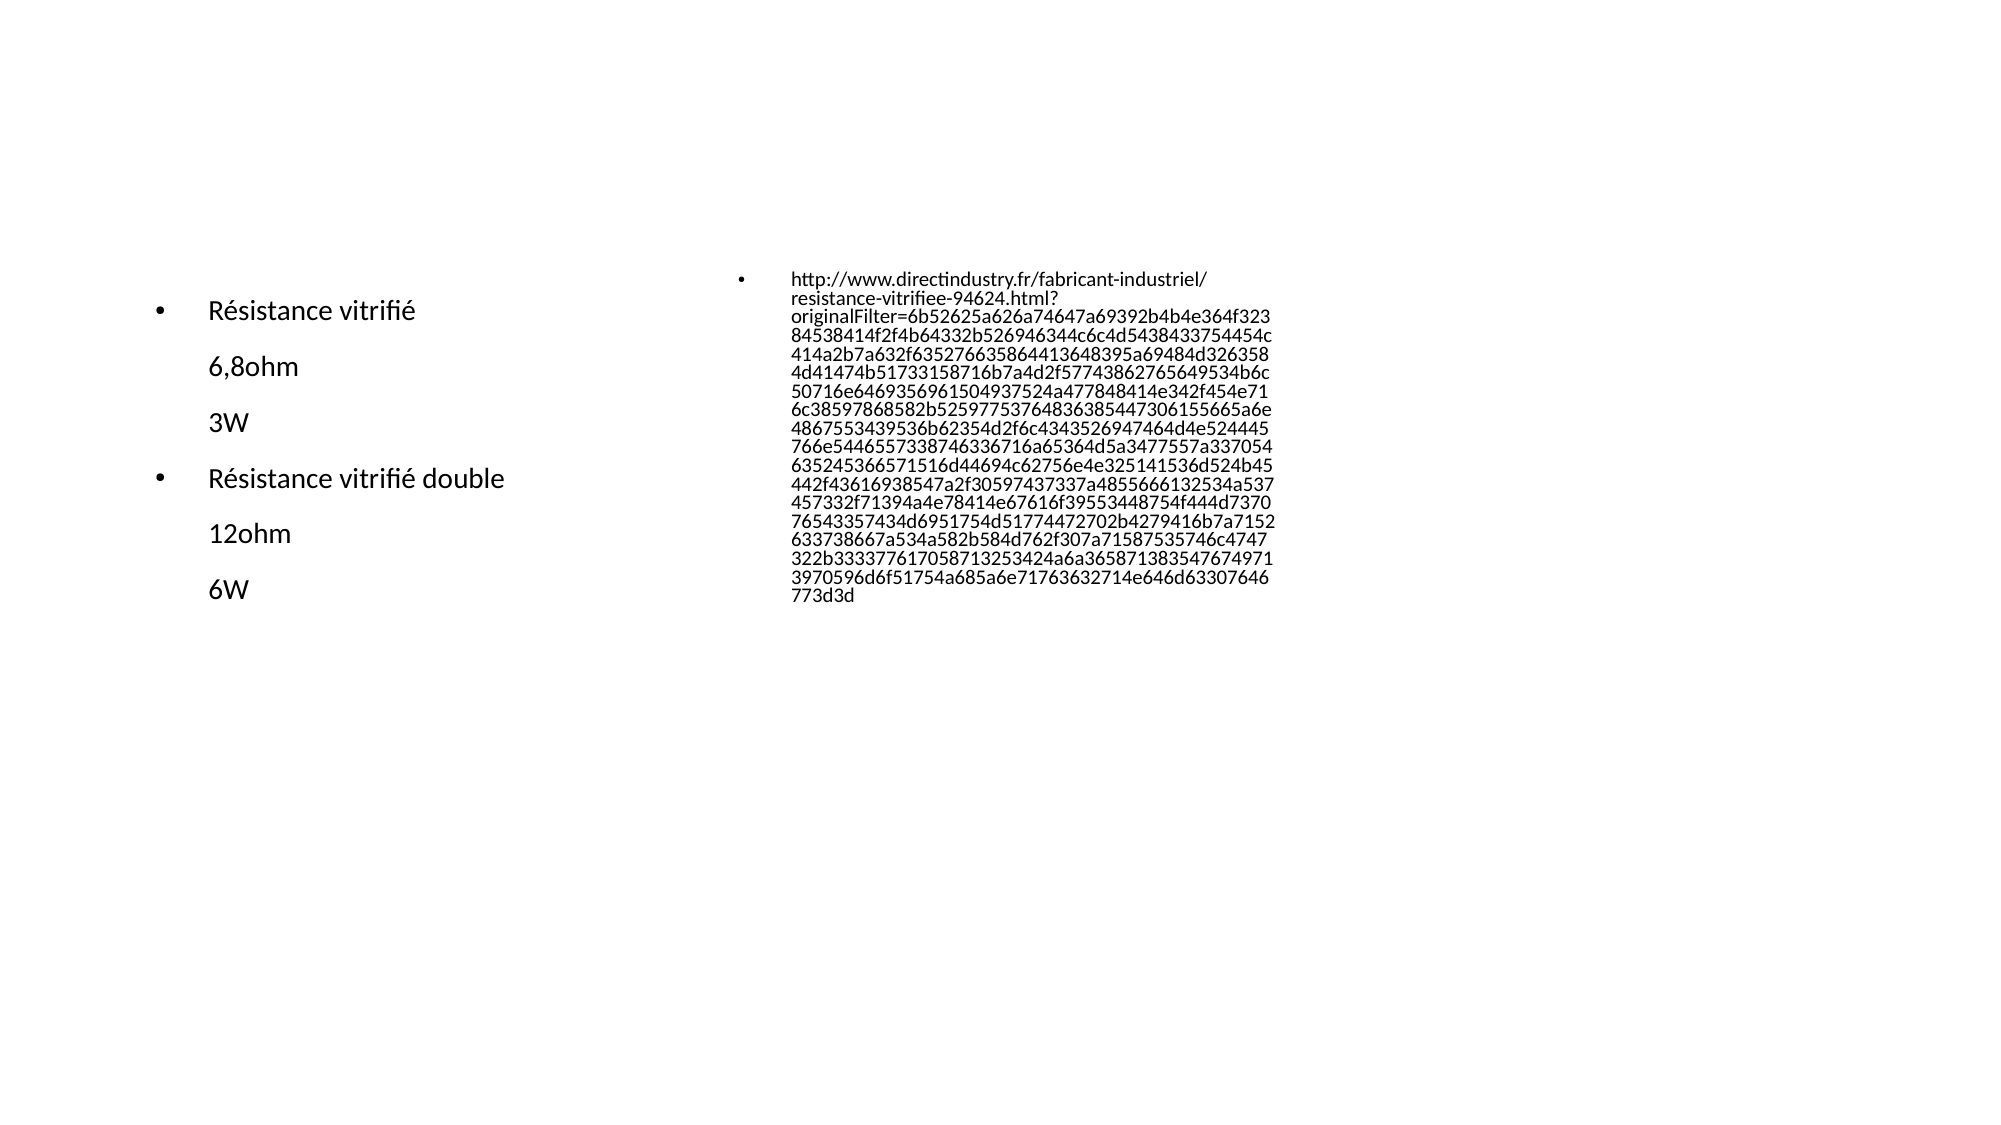

#
http://www.directindustry.fr/fabricant-industriel/resistance-vitrifiee-94624.html?originalFilter=6b52625a626a74647a69392b4b4e364f32384538414f2f4b64332b526946344c6c4d5438433754454c414a2b7a632f635276635864413648395a69484d3263584d41474b51733158716b7a4d2f57743862765649534b6c50716e6469356961504937524a477848414e342f454e716c38597868582b52597753764836385447306155665a6e4867553439536b62354d2f6c4343526947464d4e524445766e5446557338746336716a65364d5a3477557a337054635245366571516d44694c62756e4e325141536d524b45442f43616938547a2f30597437337a4855666132534a537457332f71394a4e78414e67616f39553448754f444d737076543357434d6951754d51774472702b4279416b7a7152633738667a534a582b584d762f307a71587535746c4747322b333377617058713253424a6a3658713835476749713970596d6f51754a685a6e71763632714e646d63307646773d3d
Résistance vitrifié
6,8ohm
3W
Résistance vitrifié double
12ohm
6W